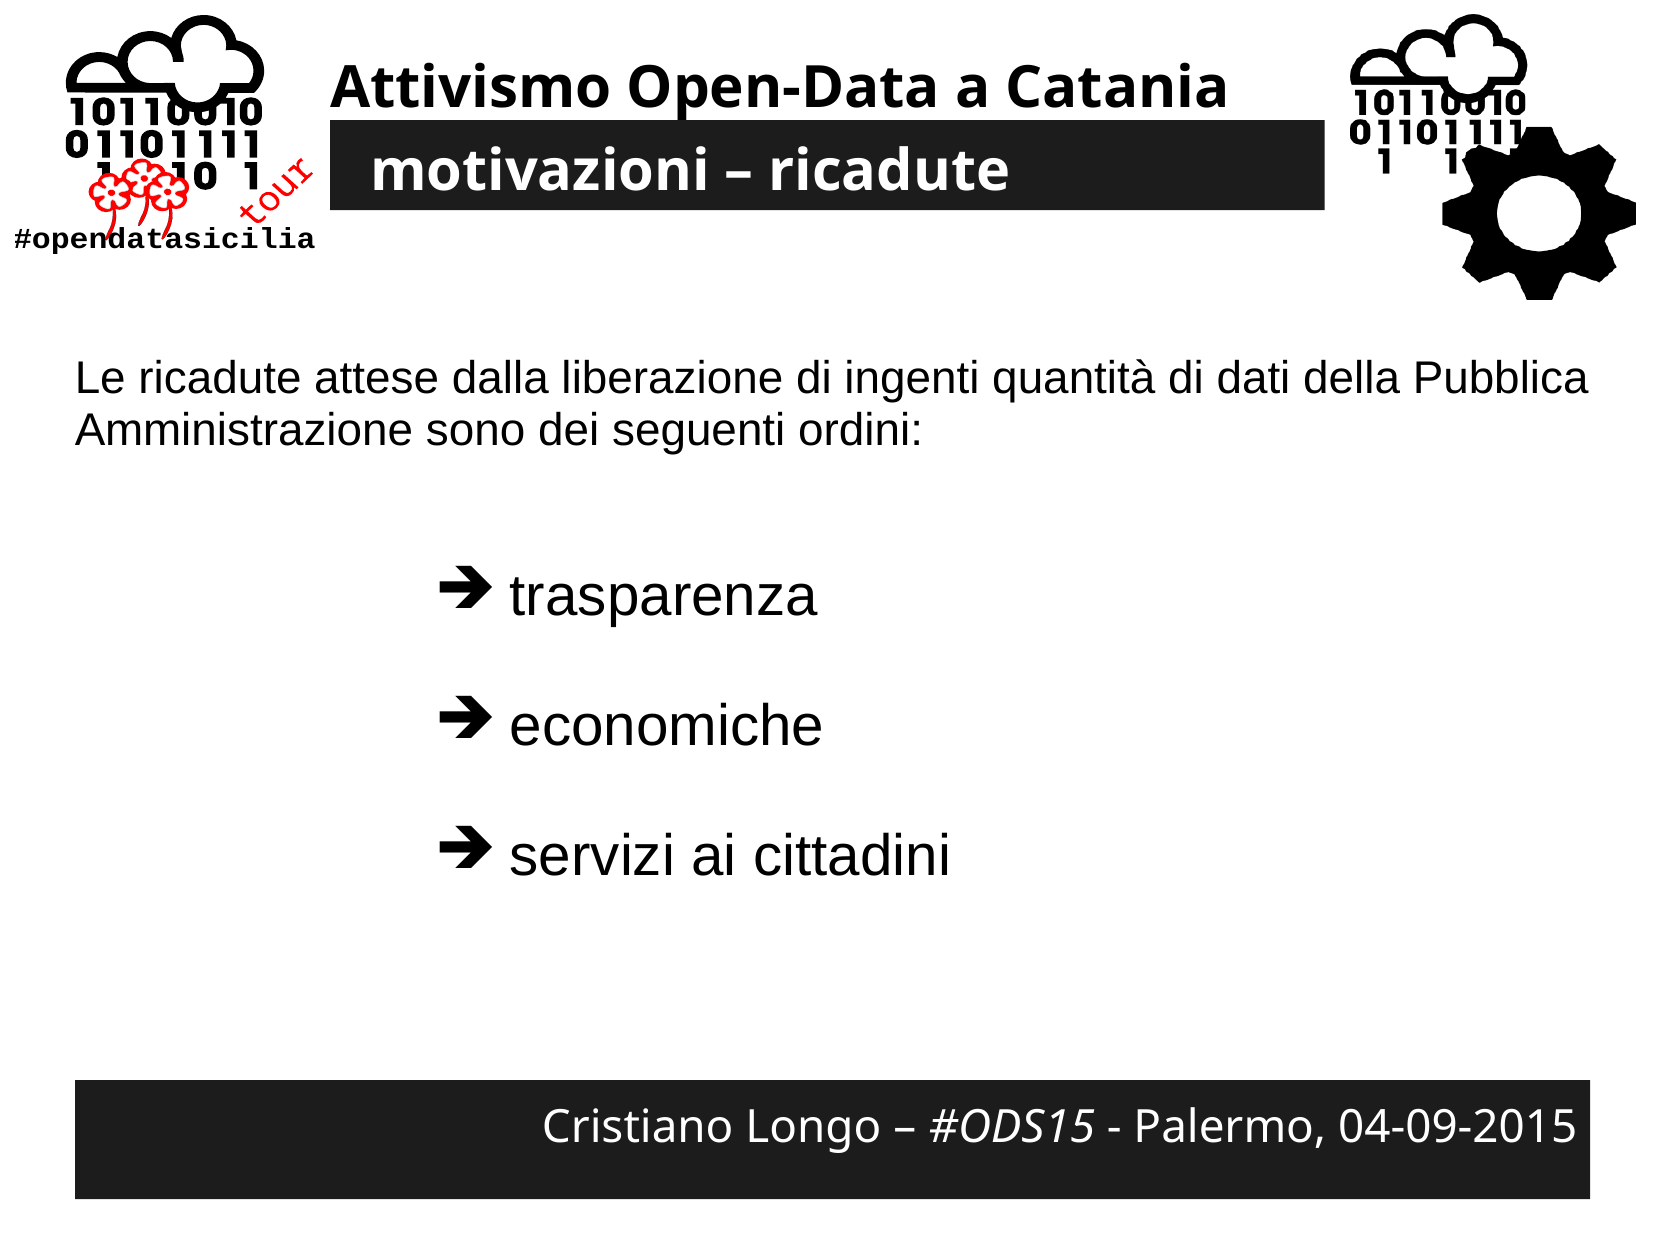

# Attivismo Open-Data a Catania
 motivazioni – ricadute
Le ricadute attese dalla liberazione di ingenti quantità di dati della Pubblica Amministrazione sono dei seguenti ordini:
trasparenza
economiche
servizi ai cittadini
 Cristiano Longo – #ODS15 - Palermo, 04-09-2015